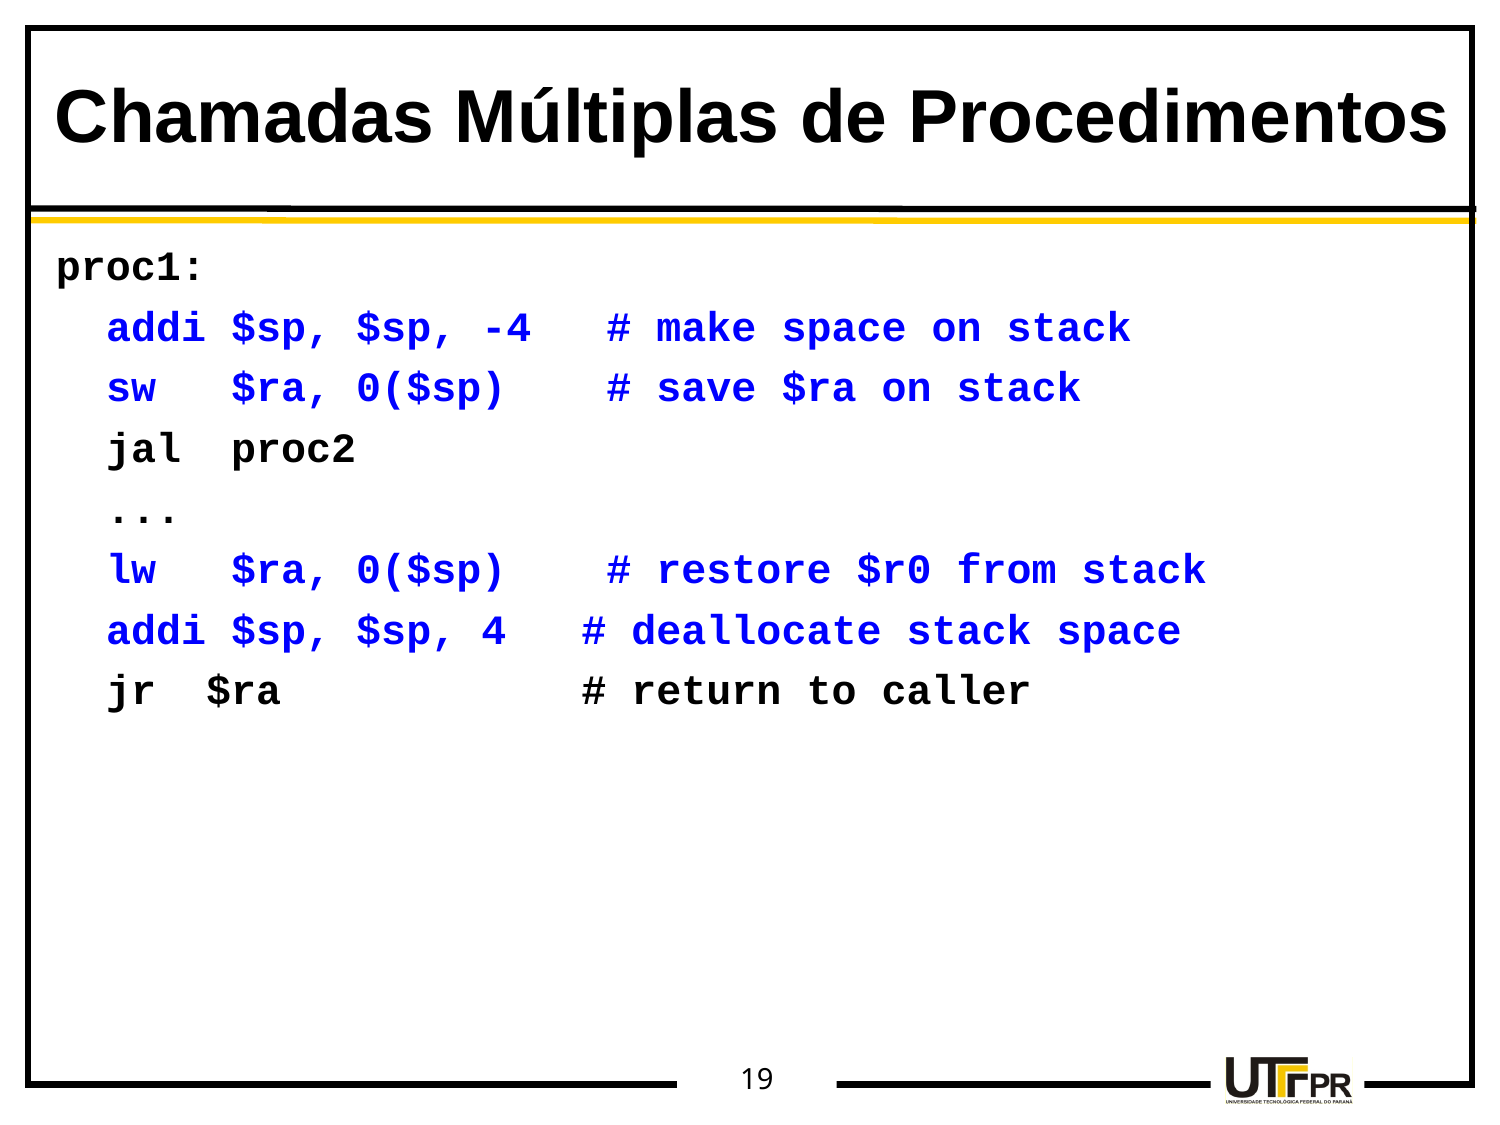

Chamadas Múltiplas de Procedimentos
# proc1:
 addi $sp, $sp, -4 # make space on stack
 sw $ra, 0($sp) # save $ra on stack
 jal proc2
 ...
 lw $ra, 0($sp) # restore $r0 from stack
 addi $sp, $sp, 4 # deallocate stack space
 jr $ra # return to caller